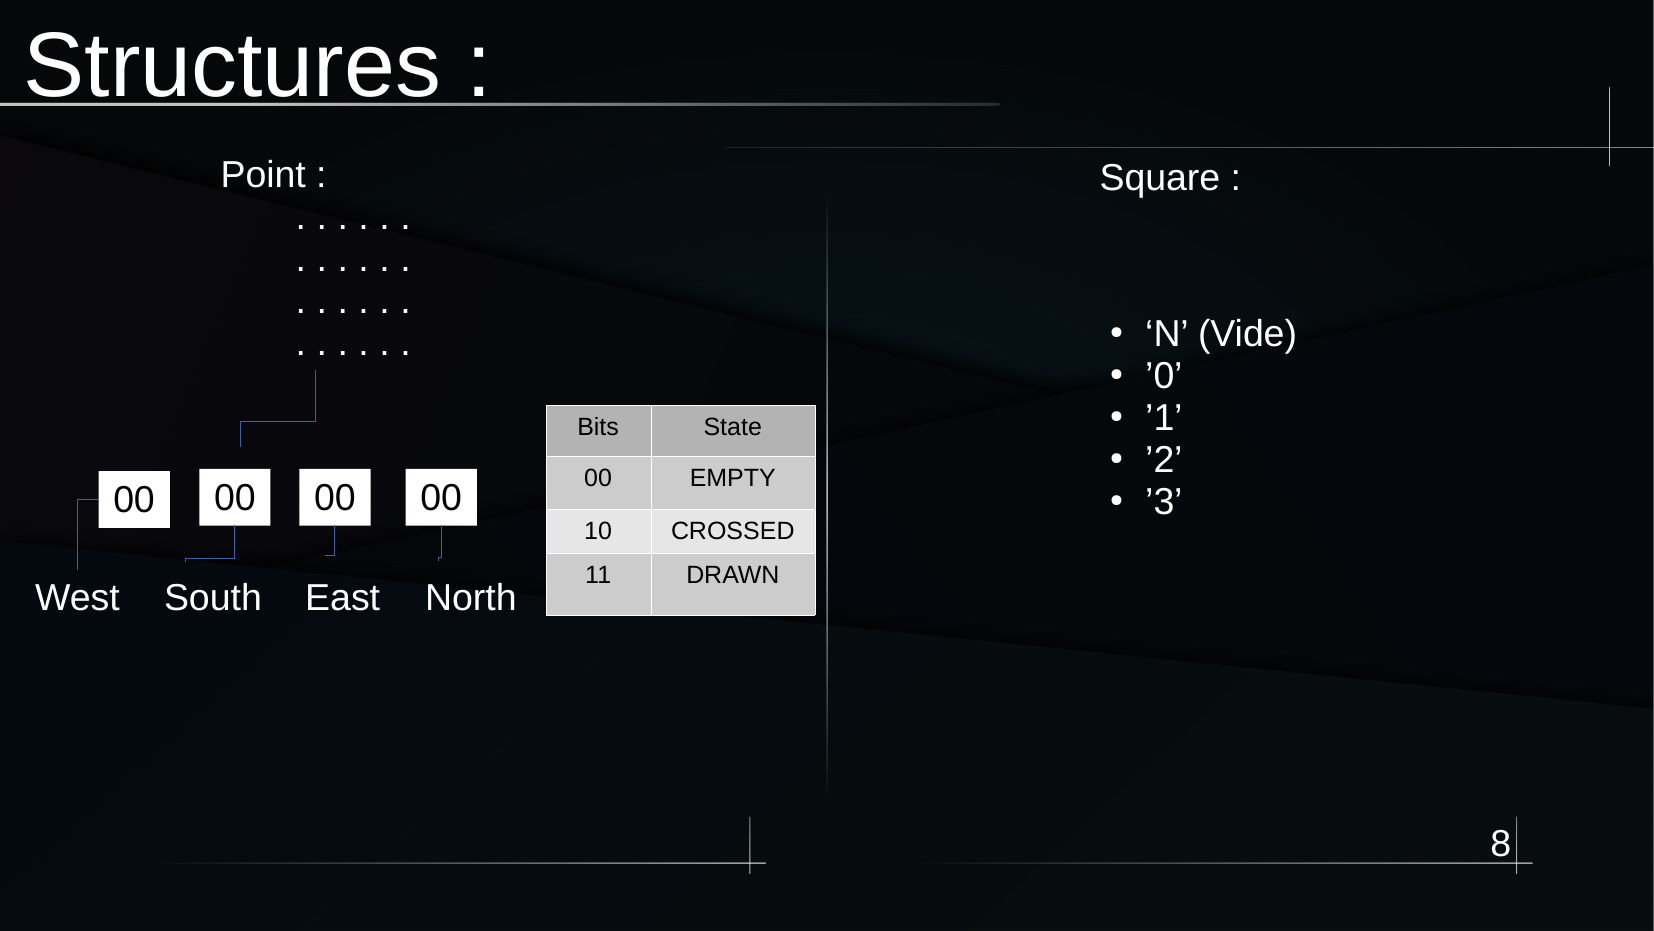

# Structures :
Point :
	. . . . . .
	. . . . . .
	. . . . . .
	. . . . . .
	Square :
‘N’ (Vide)
’0’
’1’
’2’
’3’
| Bits | State |
| --- | --- |
| 00 | EMPTY |
| 10 | CROSSED |
| 11 | DRAWN |
00
00
00
00
West
South
East
North